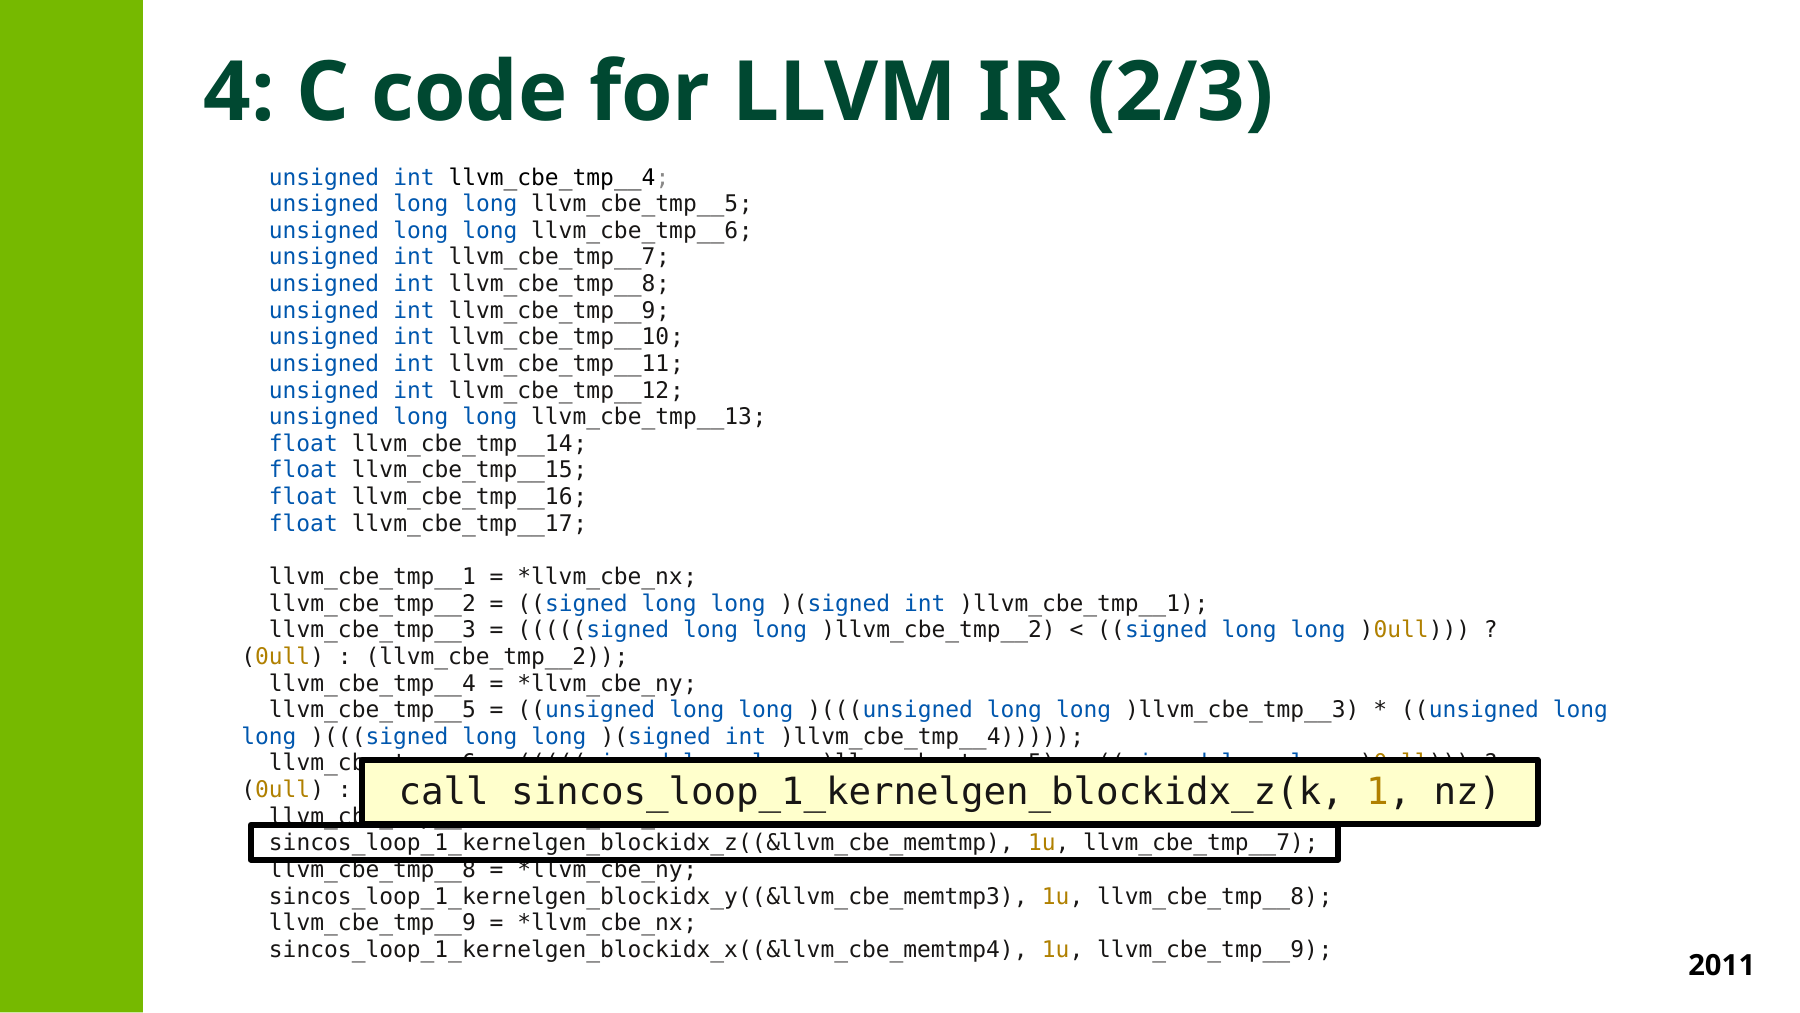

# 4: C code for LLVM IR (2/3)
call sincos_loop_1_kernelgen_blockidx_z(k, 1, nz)